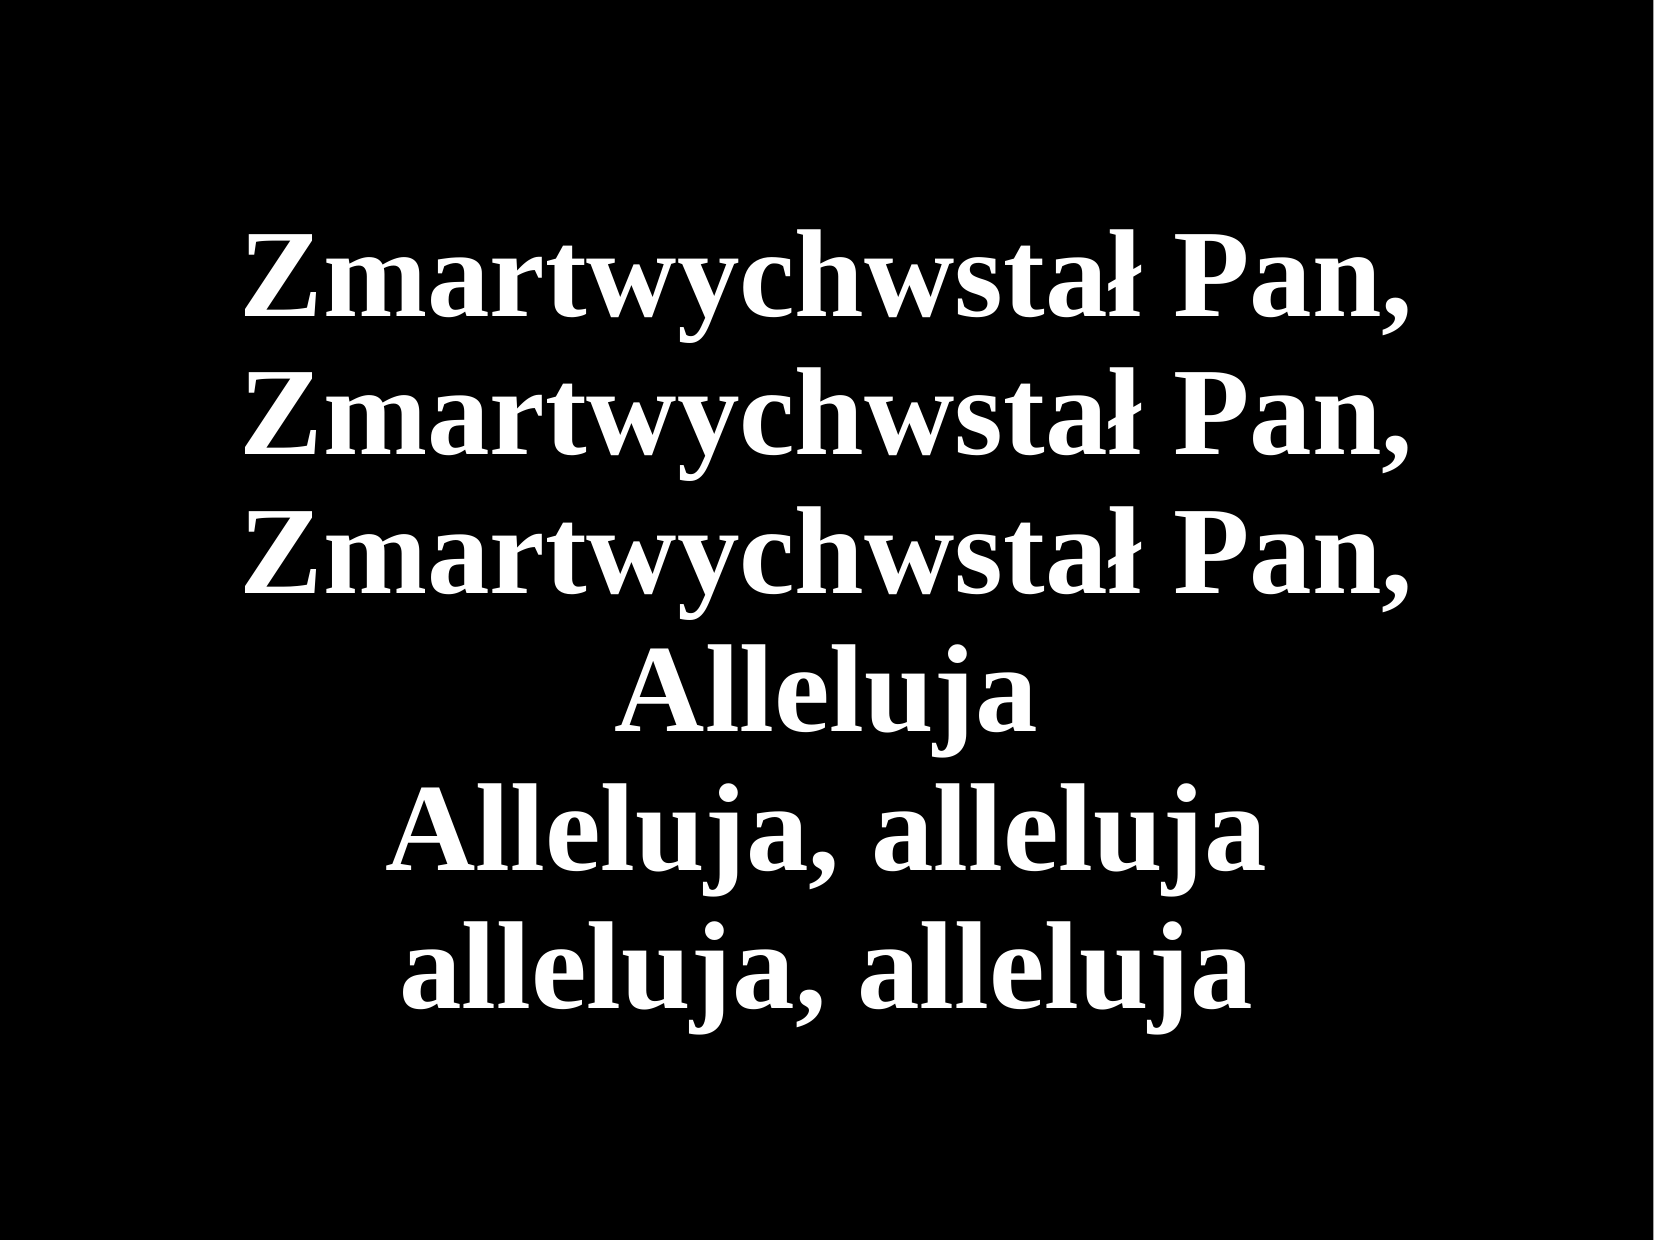

# Zmartwychwstał Pan, Zmartwychwstał Pan, Zmartwychwstał Pan, Alleluja Alleluja, alleluja alleluja, alleluja